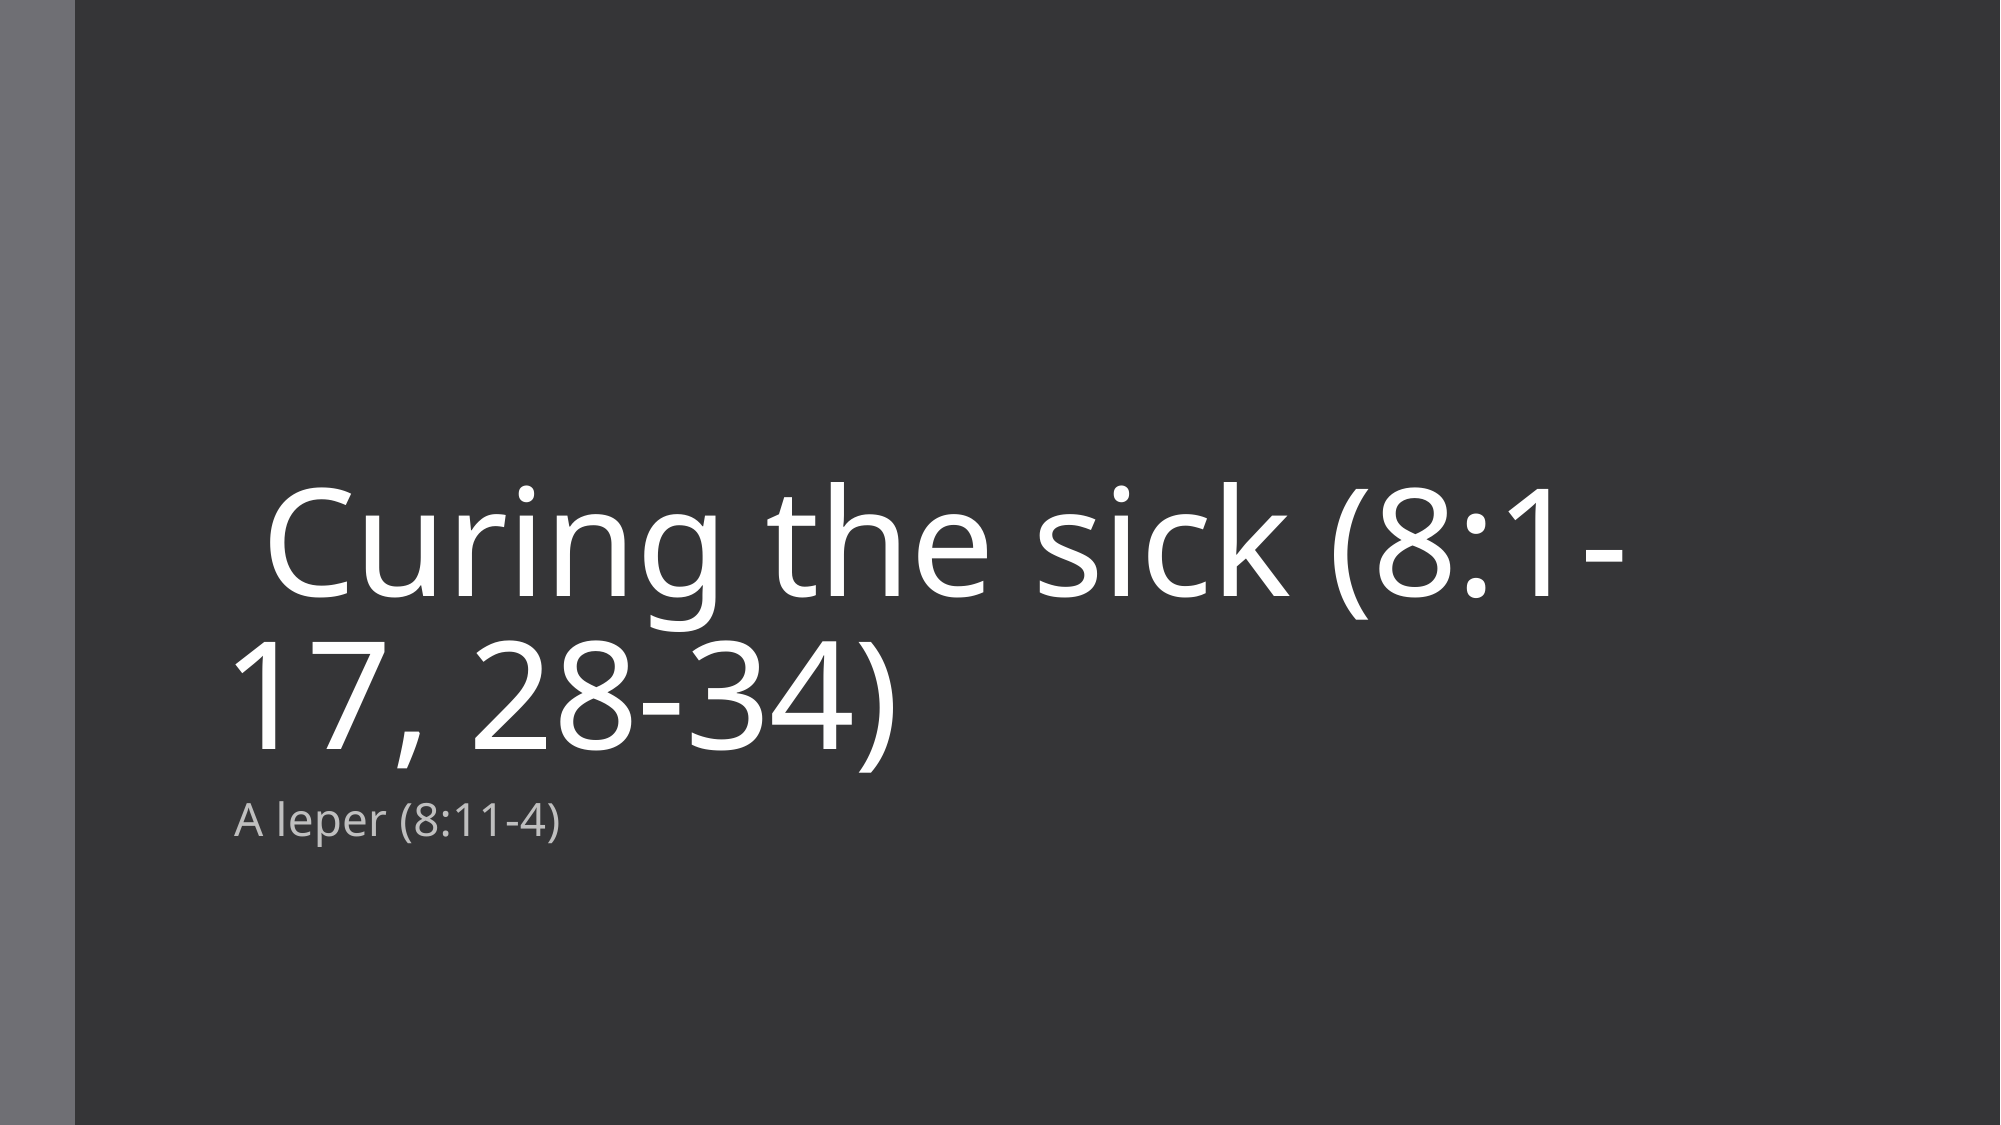

# Curing the sick (8:1-17, 28-34)
 A leper (8:11-4)